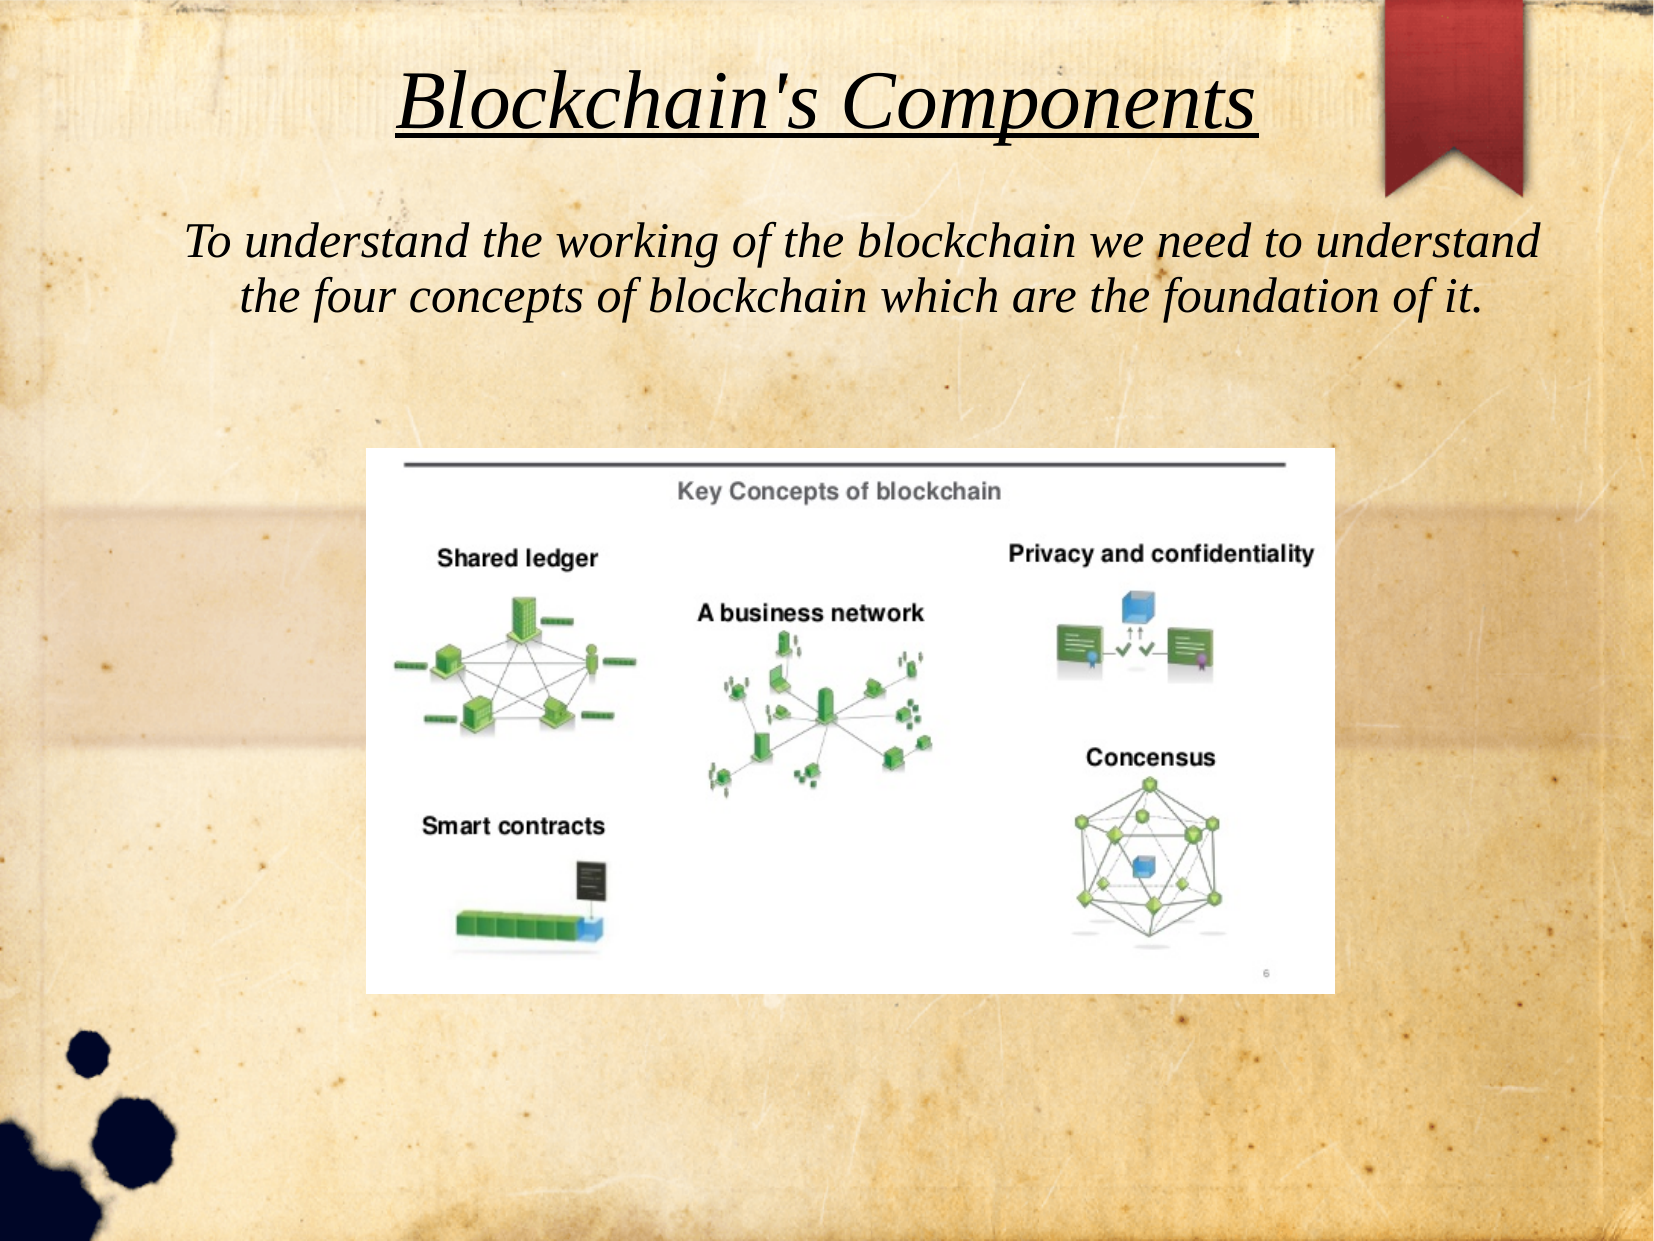

# Blockchain's Components
To understand the working of the blockchain we need to understand the four concepts of blockchain which are the foundation of it.